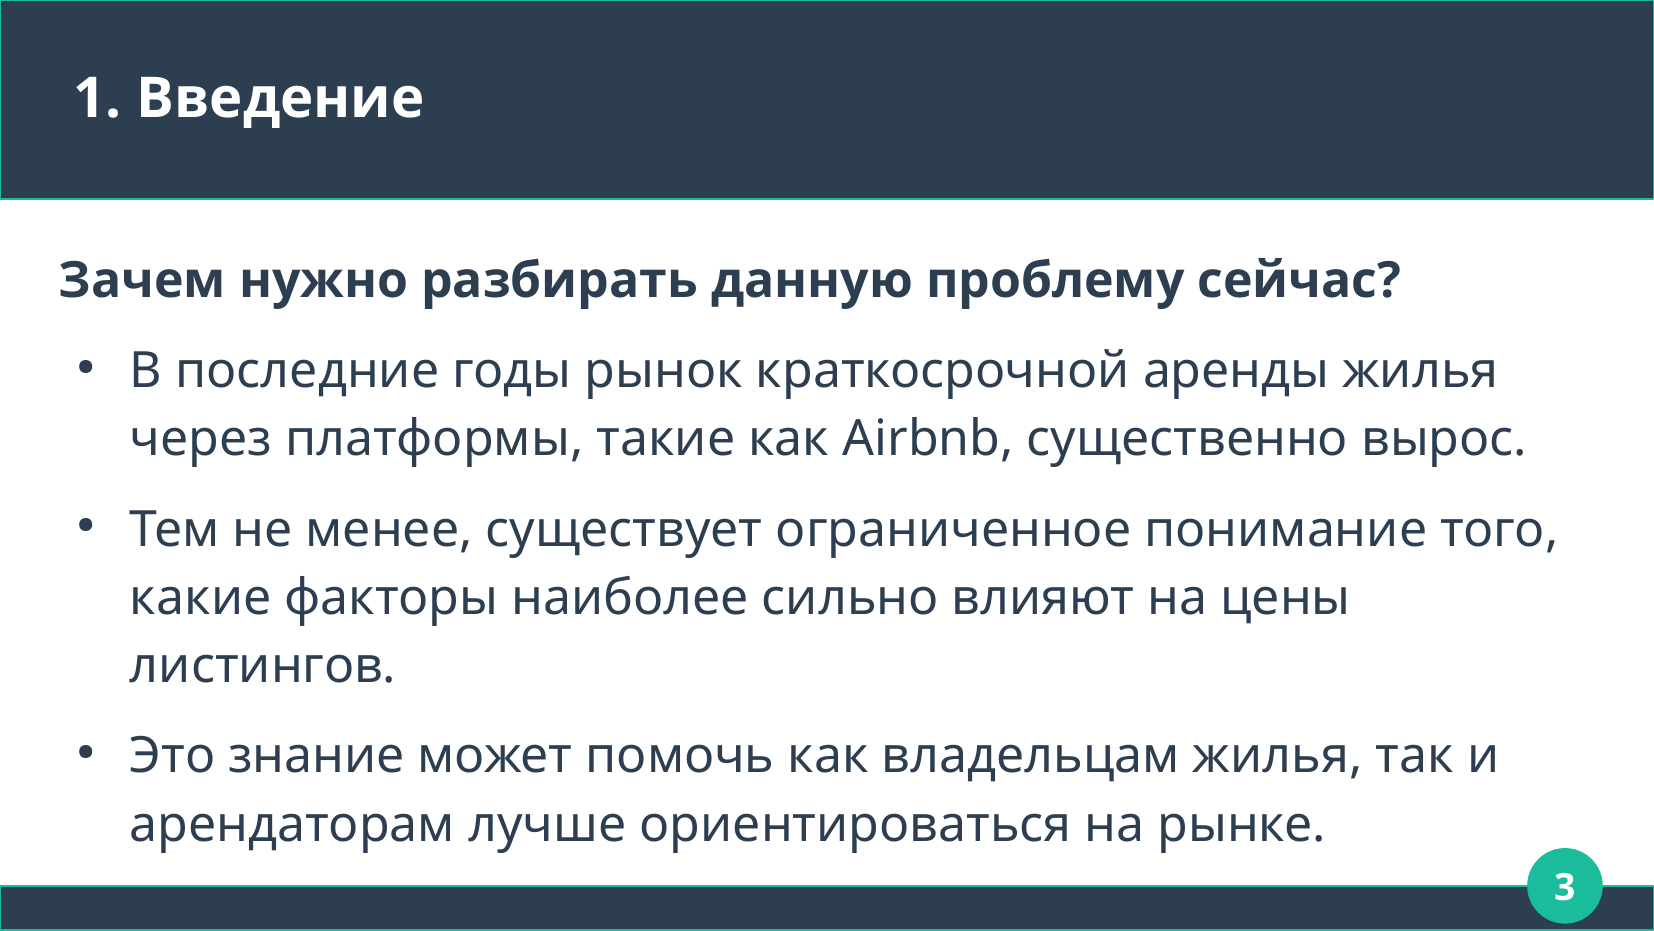

# 1. Введение
Зачем нужно разбирать данную проблему сейчас?
В последние годы рынок краткосрочной аренды жилья через платформы, такие как Airbnb, существенно вырос.
Тем не менее, существует ограниченное понимание того, какие факторы наиболее сильно влияют на цены листингов.
Это знание может помочь как владельцам жилья, так и арендаторам лучше ориентироваться на рынке.
3